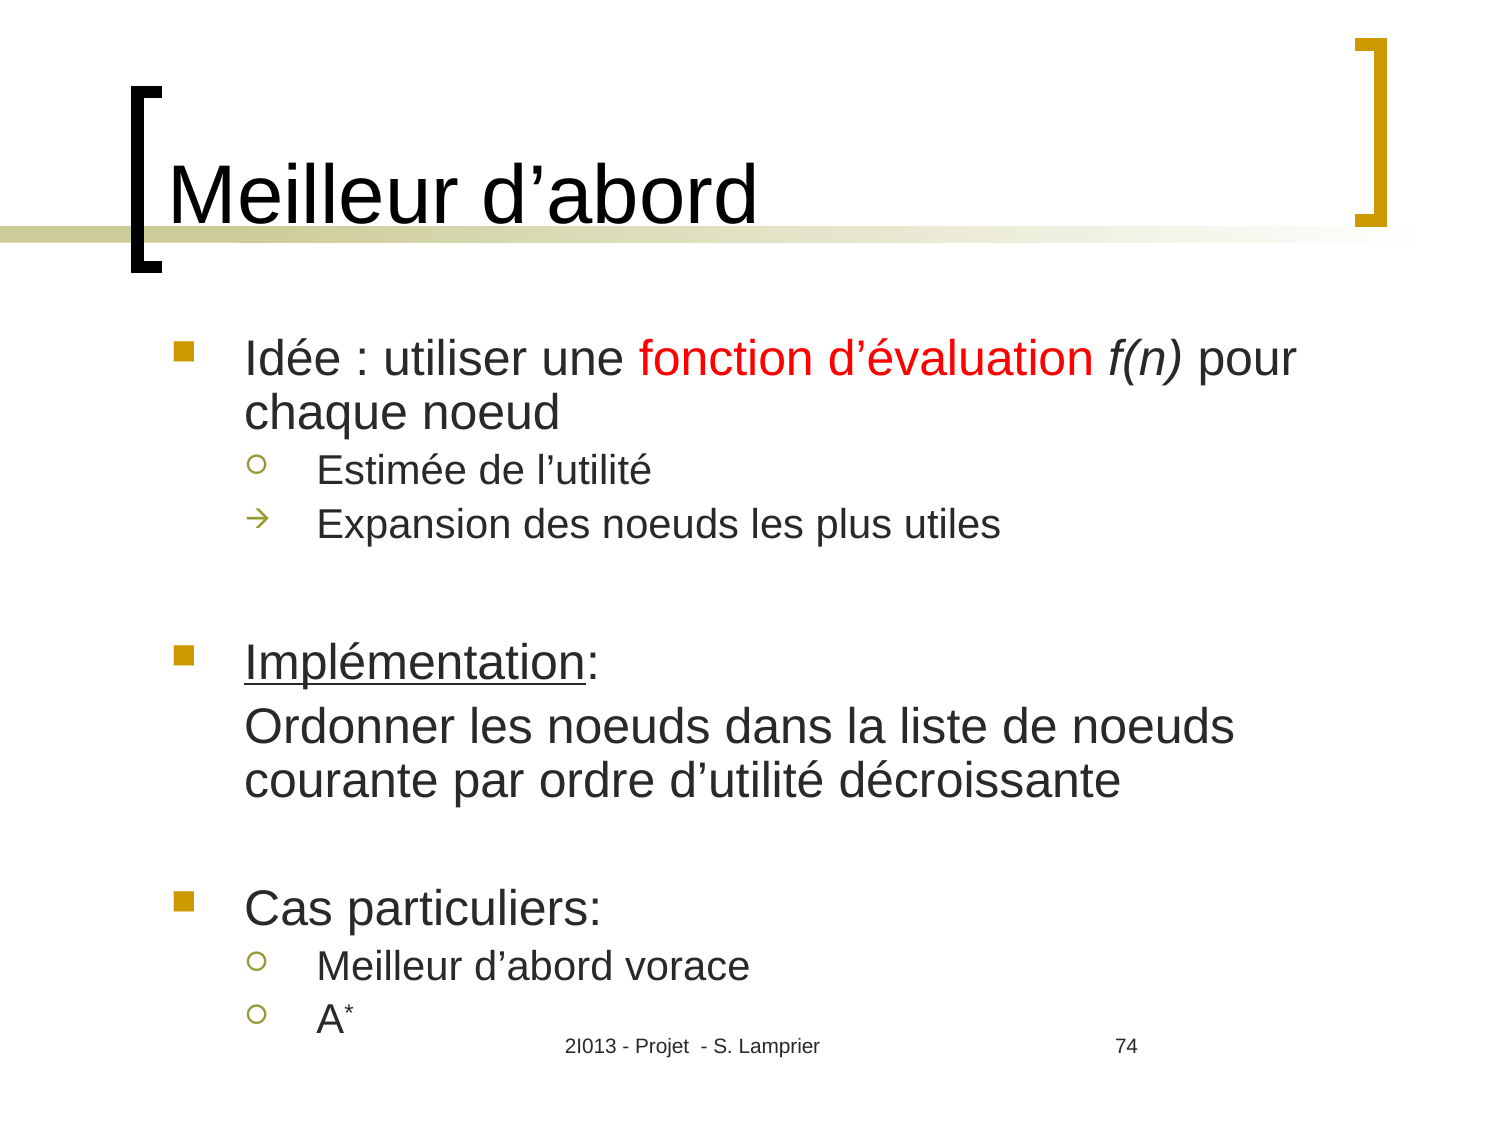

# Meilleur d’abord
Idée : utiliser une fonction d’évaluation f(n) pour chaque noeud
Estimée de l’utilité
Expansion des noeuds les plus utiles
Implémentation:
	Ordonner les noeuds dans la liste de noeuds courante par ordre d’utilité décroissante
Cas particuliers:
Meilleur d’abord vorace
A*
2I013 - Projet - S. Lamprier